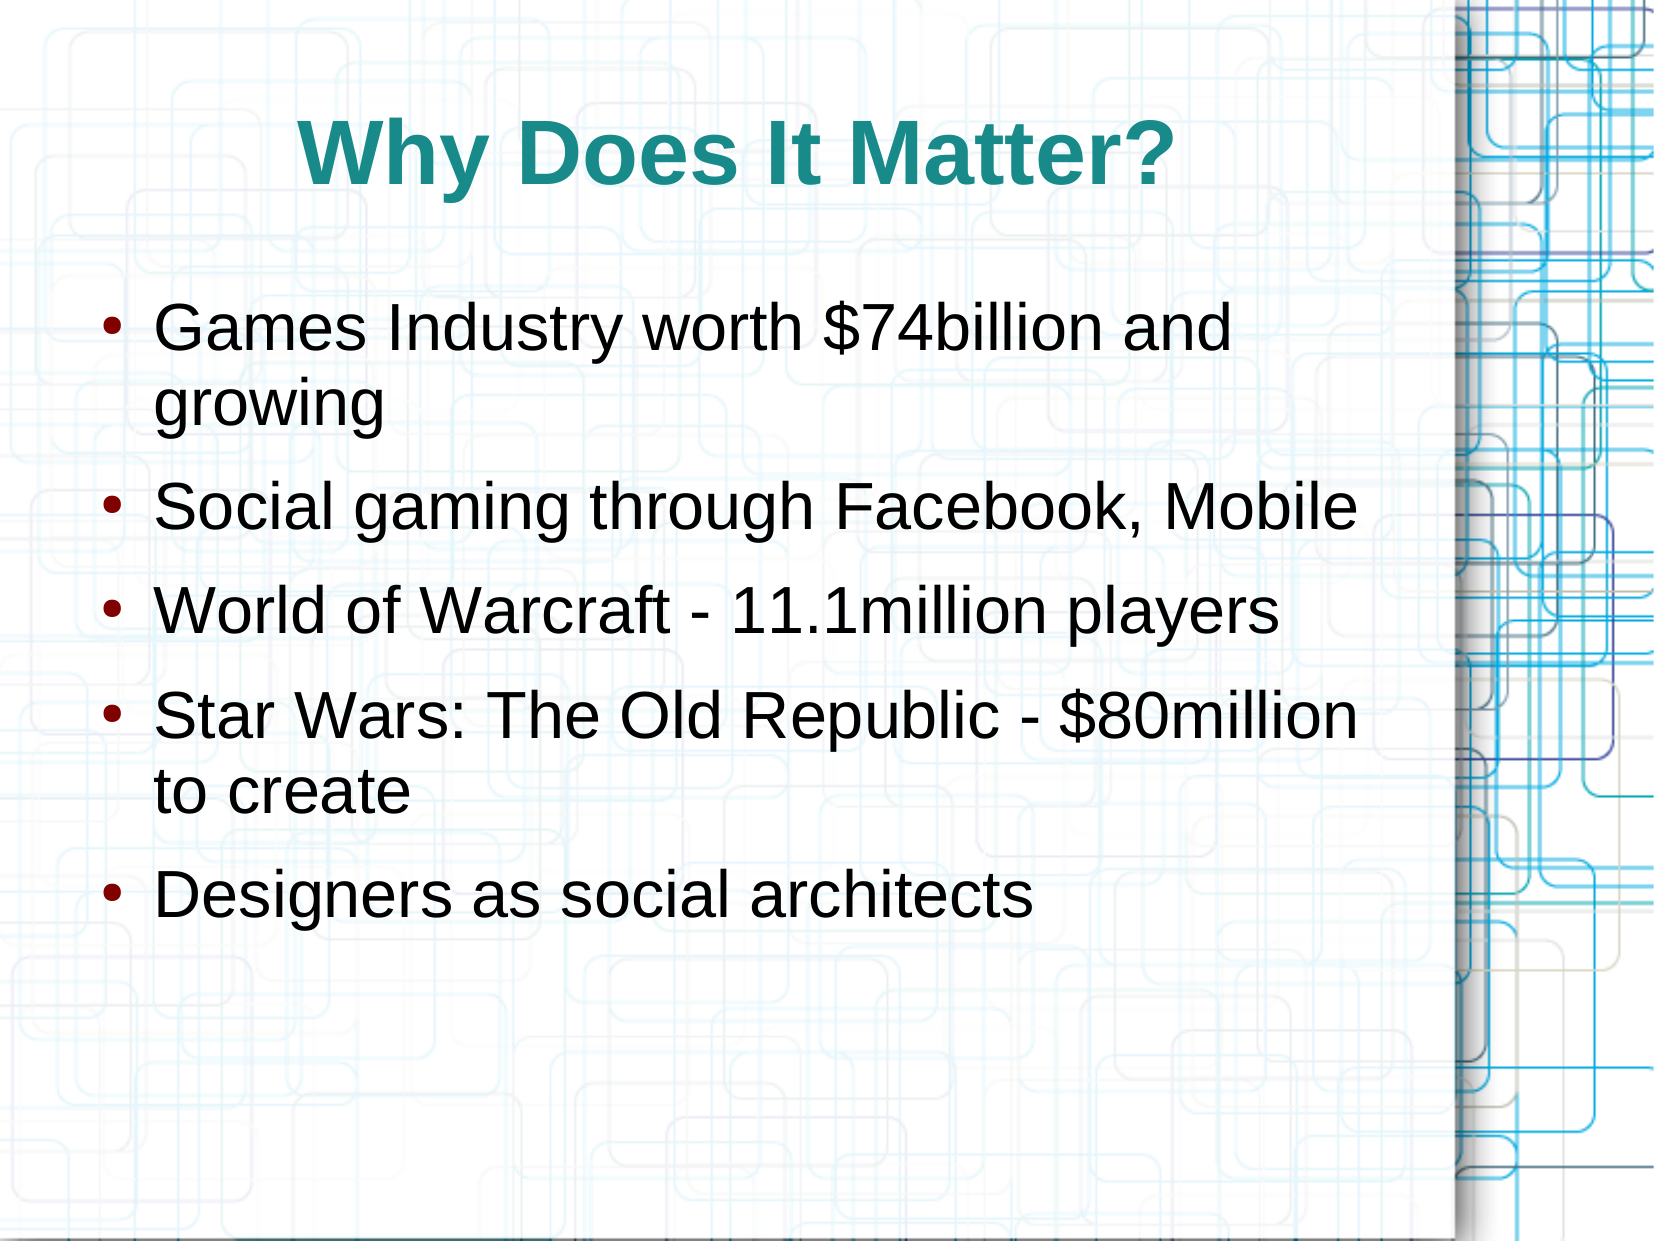

# Why Does It Matter?
Games Industry worth $74billion and growing
Social gaming through Facebook, Mobile
World of Warcraft - 11.1million players
Star Wars: The Old Republic - $80million to create
Designers as social architects